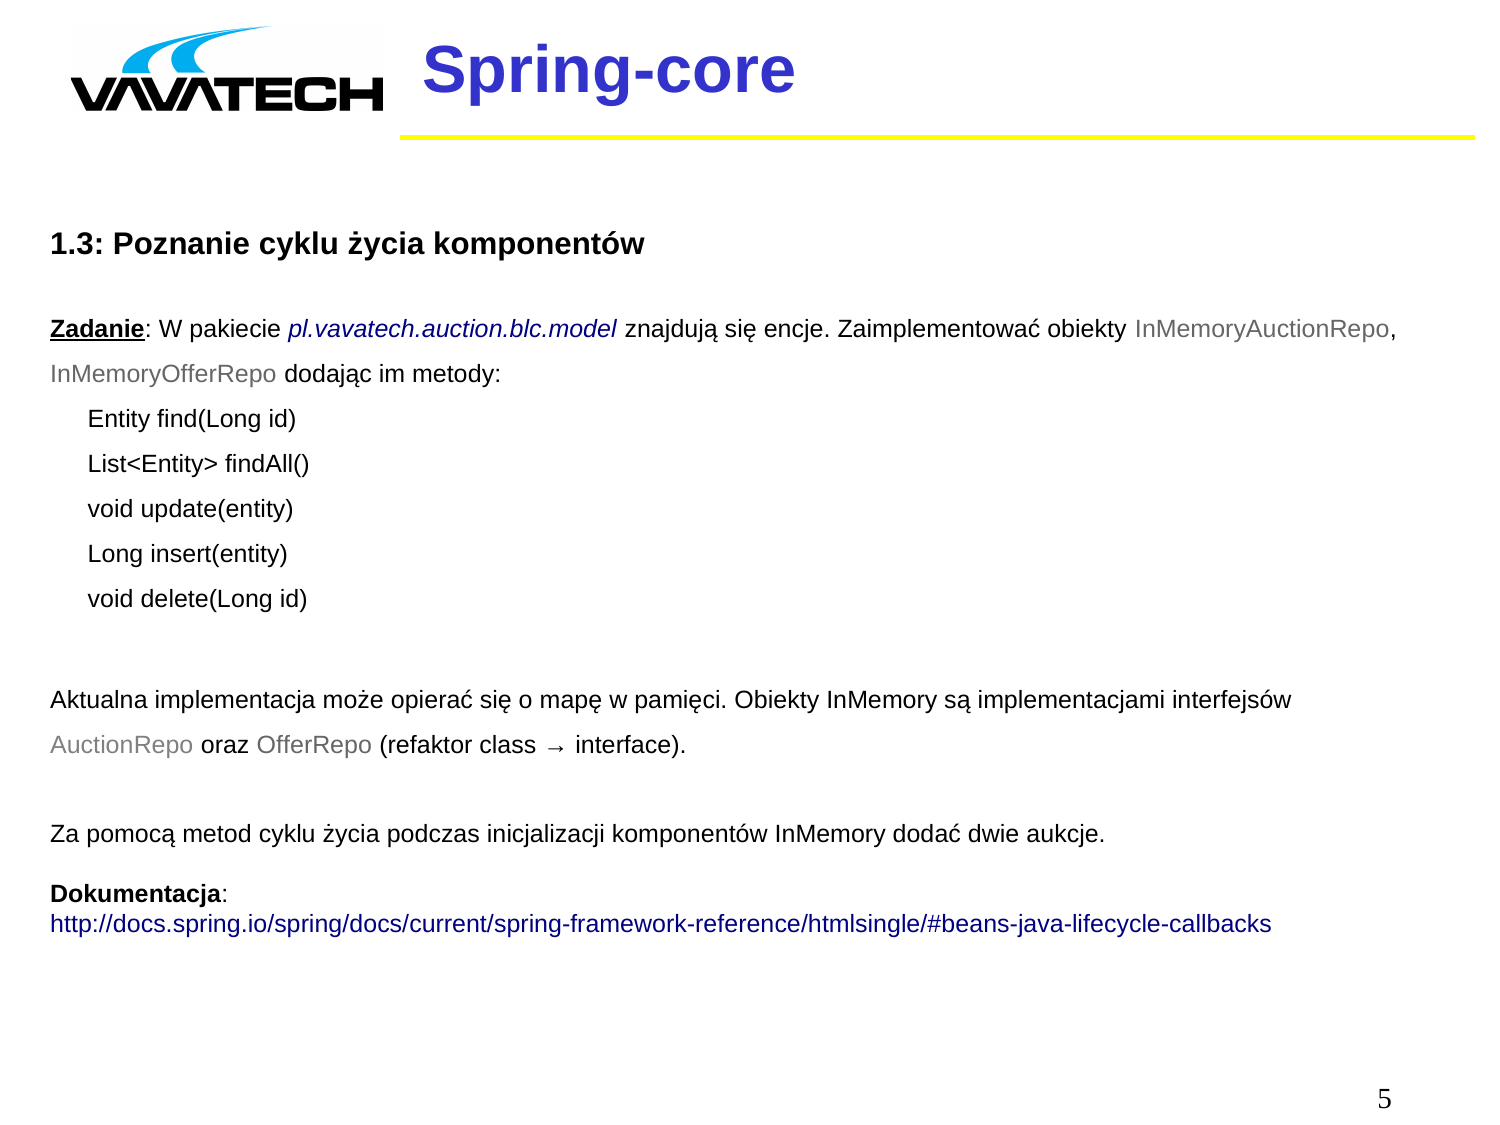

# Spring-core
1.3: Poznanie cyklu życia komponentów
Zadanie: W pakiecie pl.vavatech.auction.blc.model znajdują się encje. Zaimplementować obiekty InMemoryAuctionRepo, InMemoryOfferRepo dodając im metody:
Entity find(Long id)
List<Entity> findAll()
void update(entity)
Long insert(entity)
void delete(Long id)
Aktualna implementacja może opierać się o mapę w pamięci. Obiekty InMemory są implementacjami interfejsów AuctionRepo oraz OfferRepo (refaktor class → interface).
Za pomocą metod cyklu życia podczas inicjalizacji komponentów InMemory dodać dwie aukcje.
Dokumentacja: http://docs.spring.io/spring/docs/current/spring-framework-reference/htmlsingle/#beans-java-lifecycle-callbacks
5